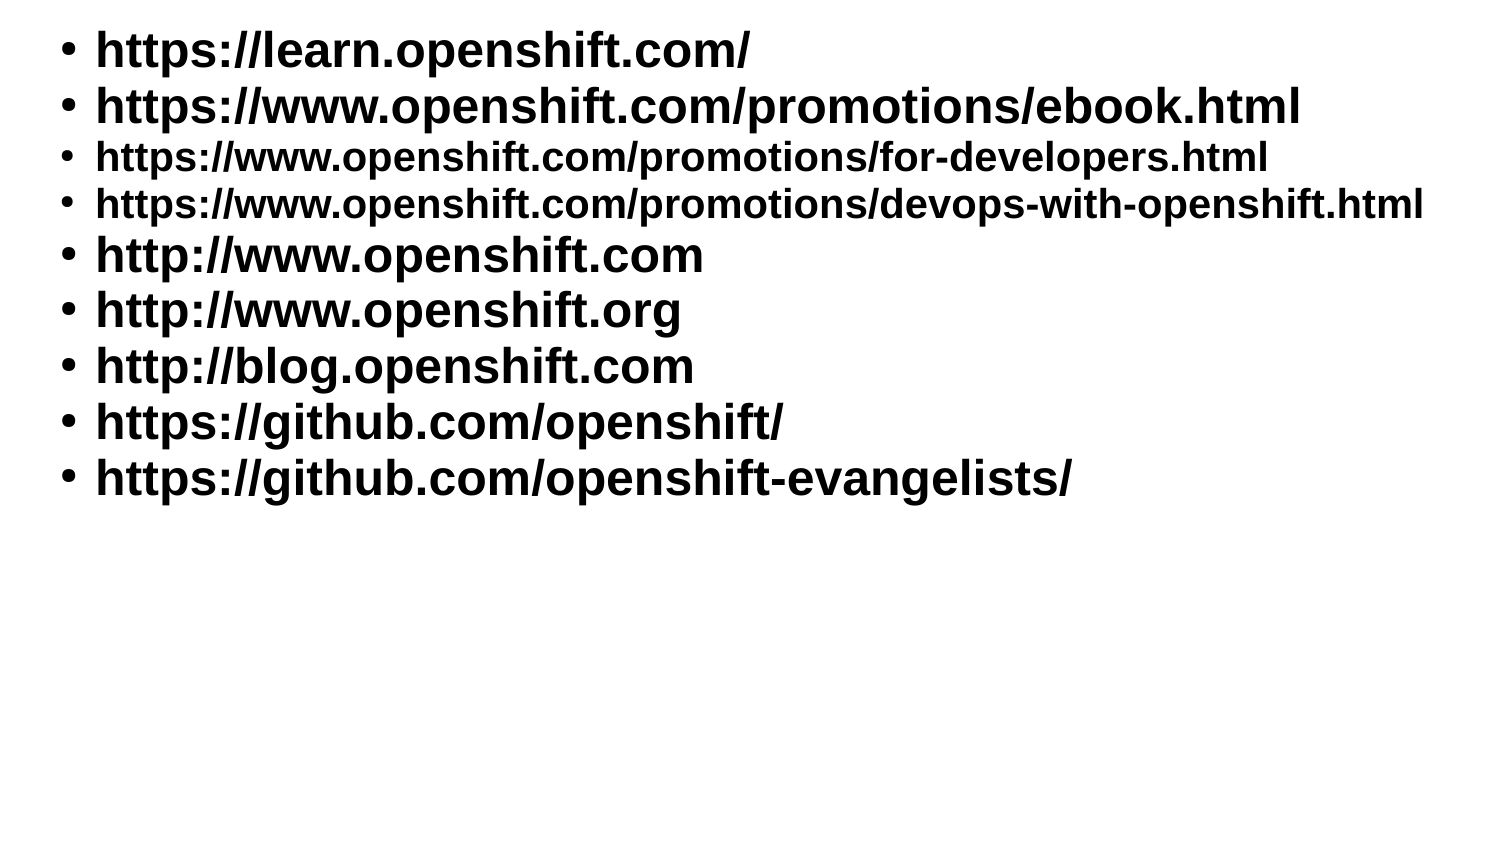

https://learn.openshift.com/
https://www.openshift.com/promotions/ebook.html
https://www.openshift.com/promotions/for-developers.html
https://www.openshift.com/promotions/devops-with-openshift.html
http://www.openshift.com
http://www.openshift.org
http://blog.openshift.com
https://github.com/openshift/
https://github.com/openshift-evangelists/